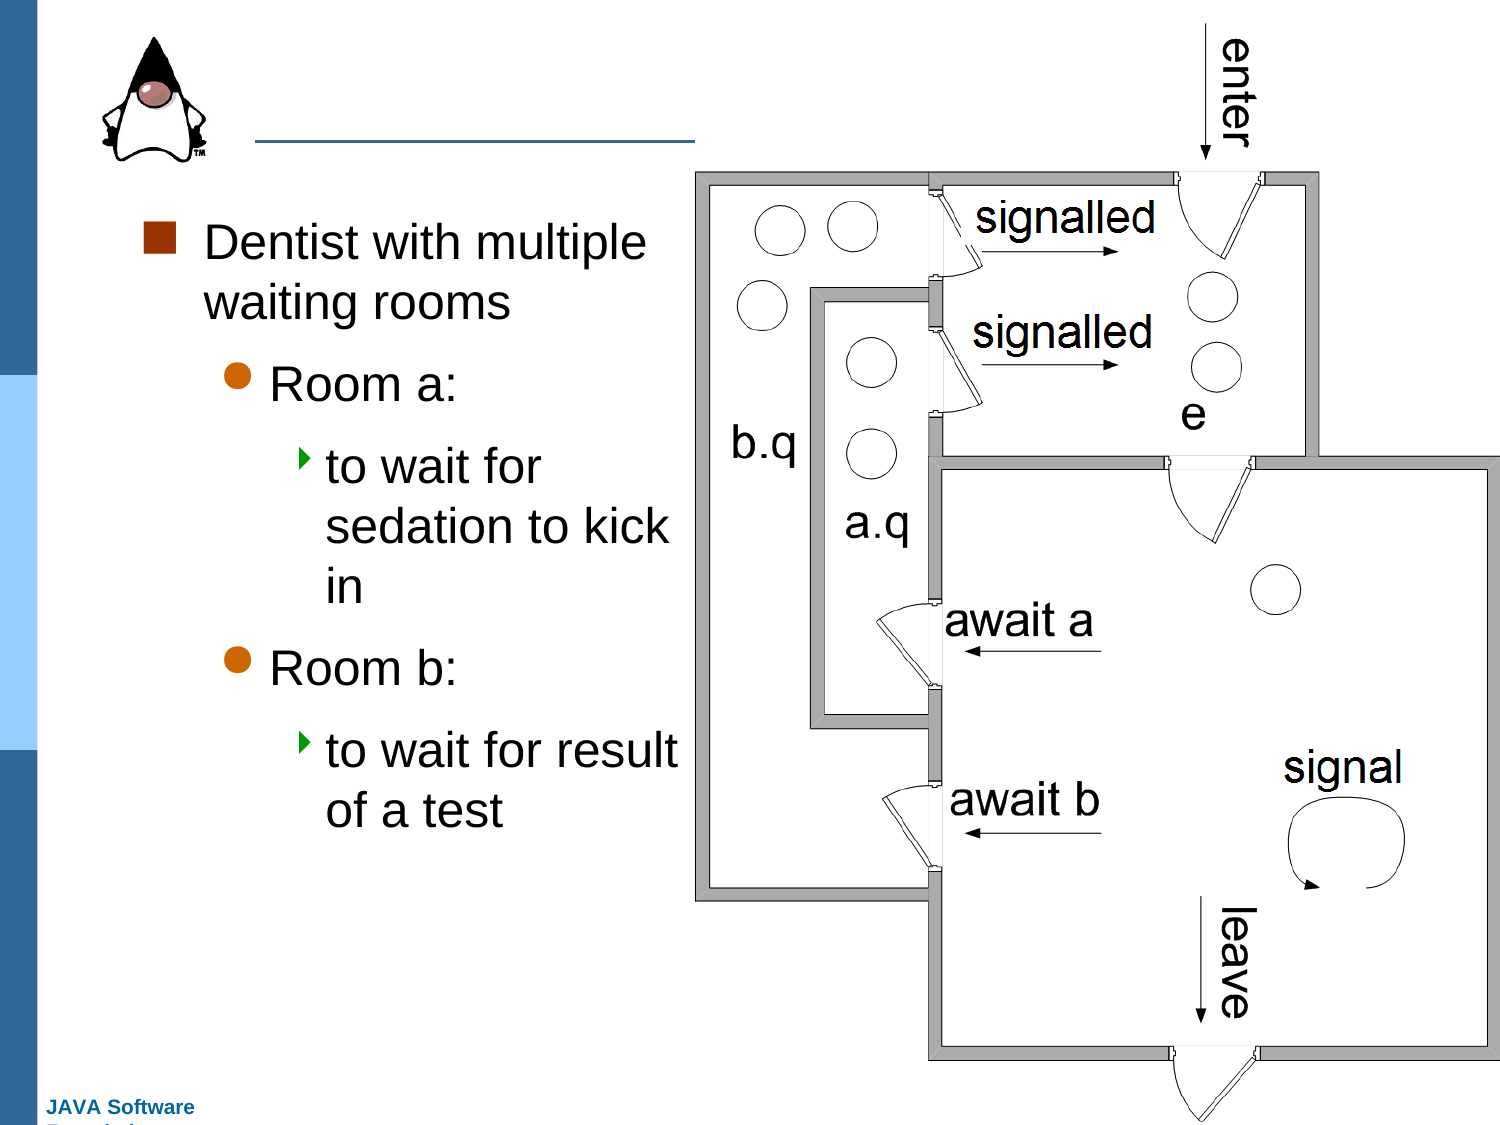

#
Dentist with multiple waiting rooms
Room a:
to wait for sedation to kick in
Room b:
to wait for result of a test